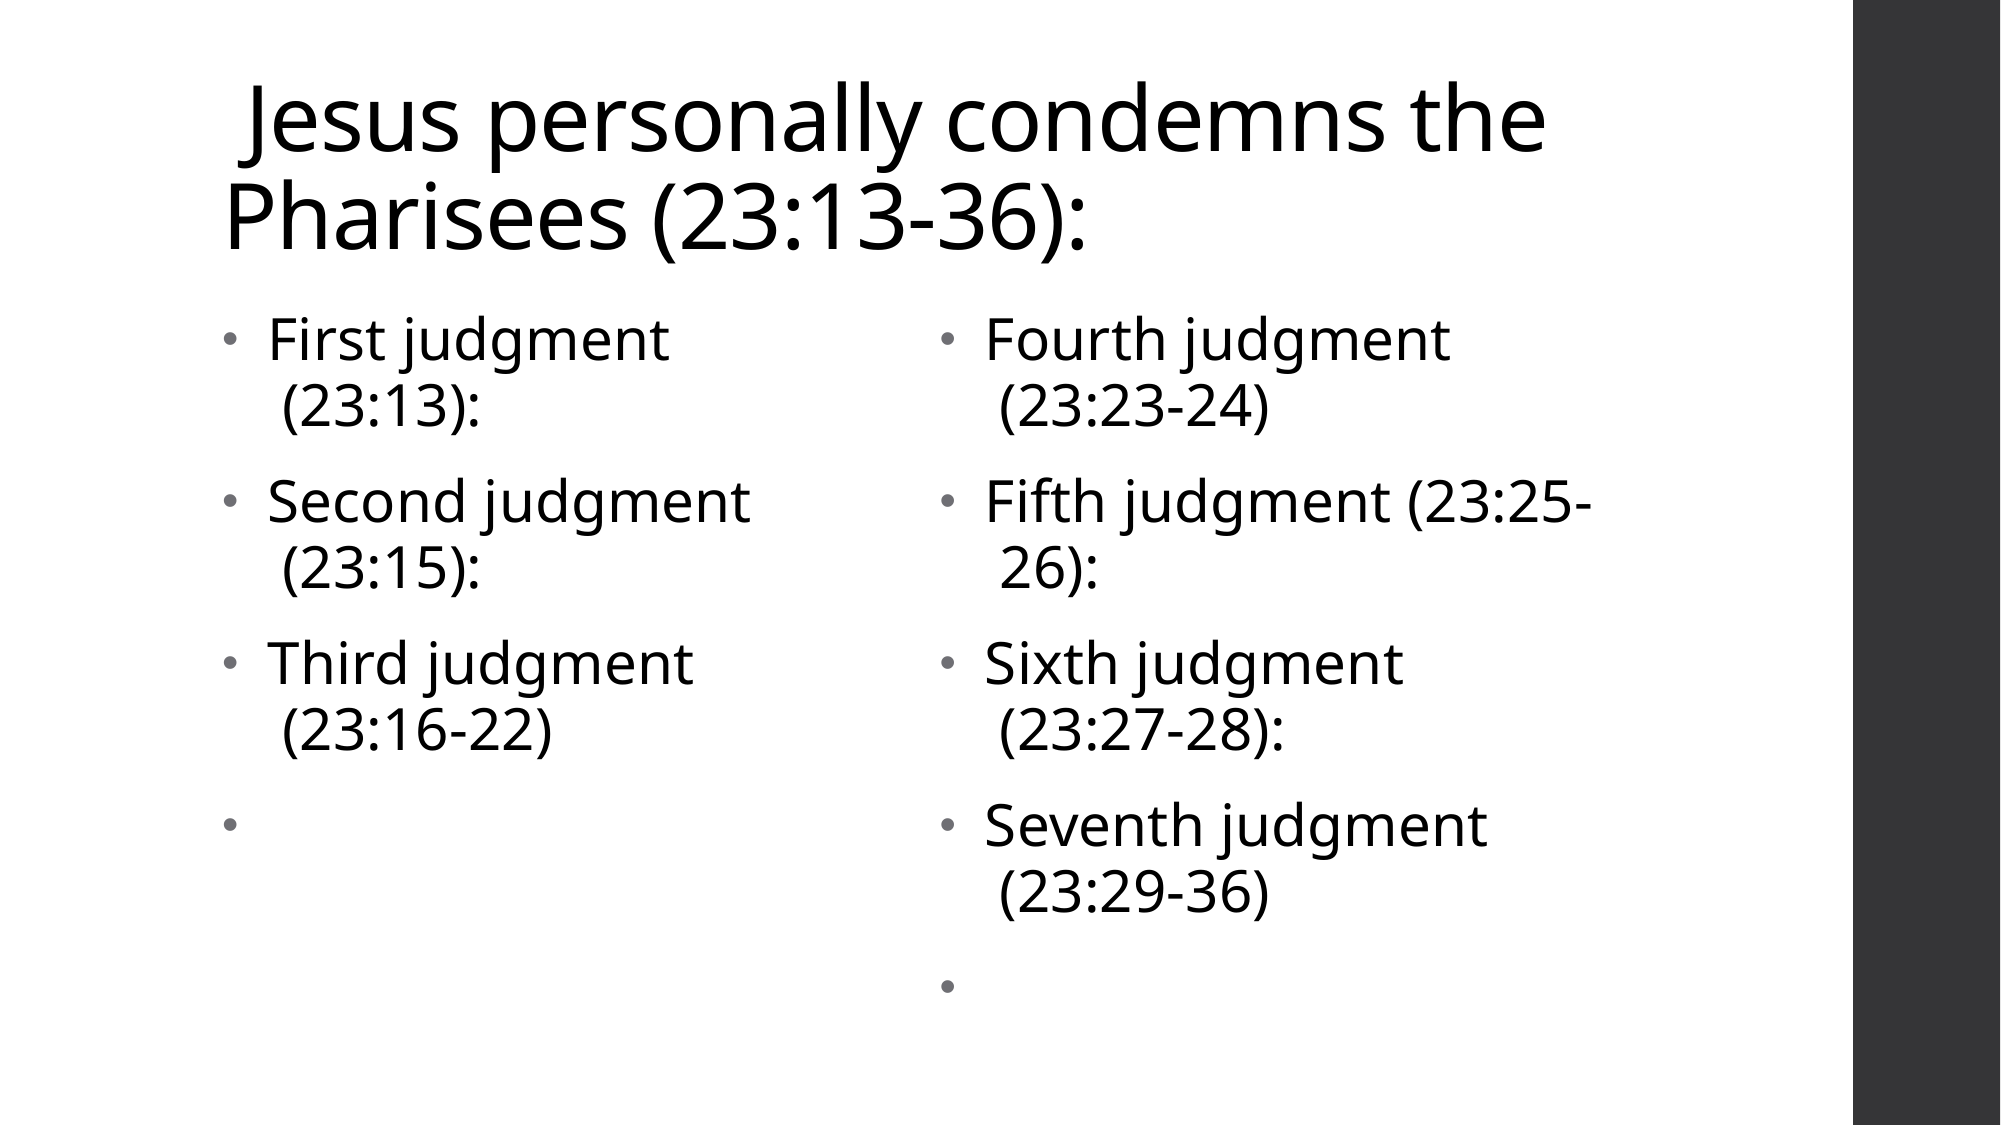

# Jesus personally condemns the Pharisees (23:13-36):
 First judgment (23:13):
 Second judgment (23:15):
 Third judgment (23:16-22)
 Fourth judgment (23:23-24)
 Fifth judgment (23:25-26):
 Sixth judgment (23:27-28):
 Seventh judgment (23:29-36)